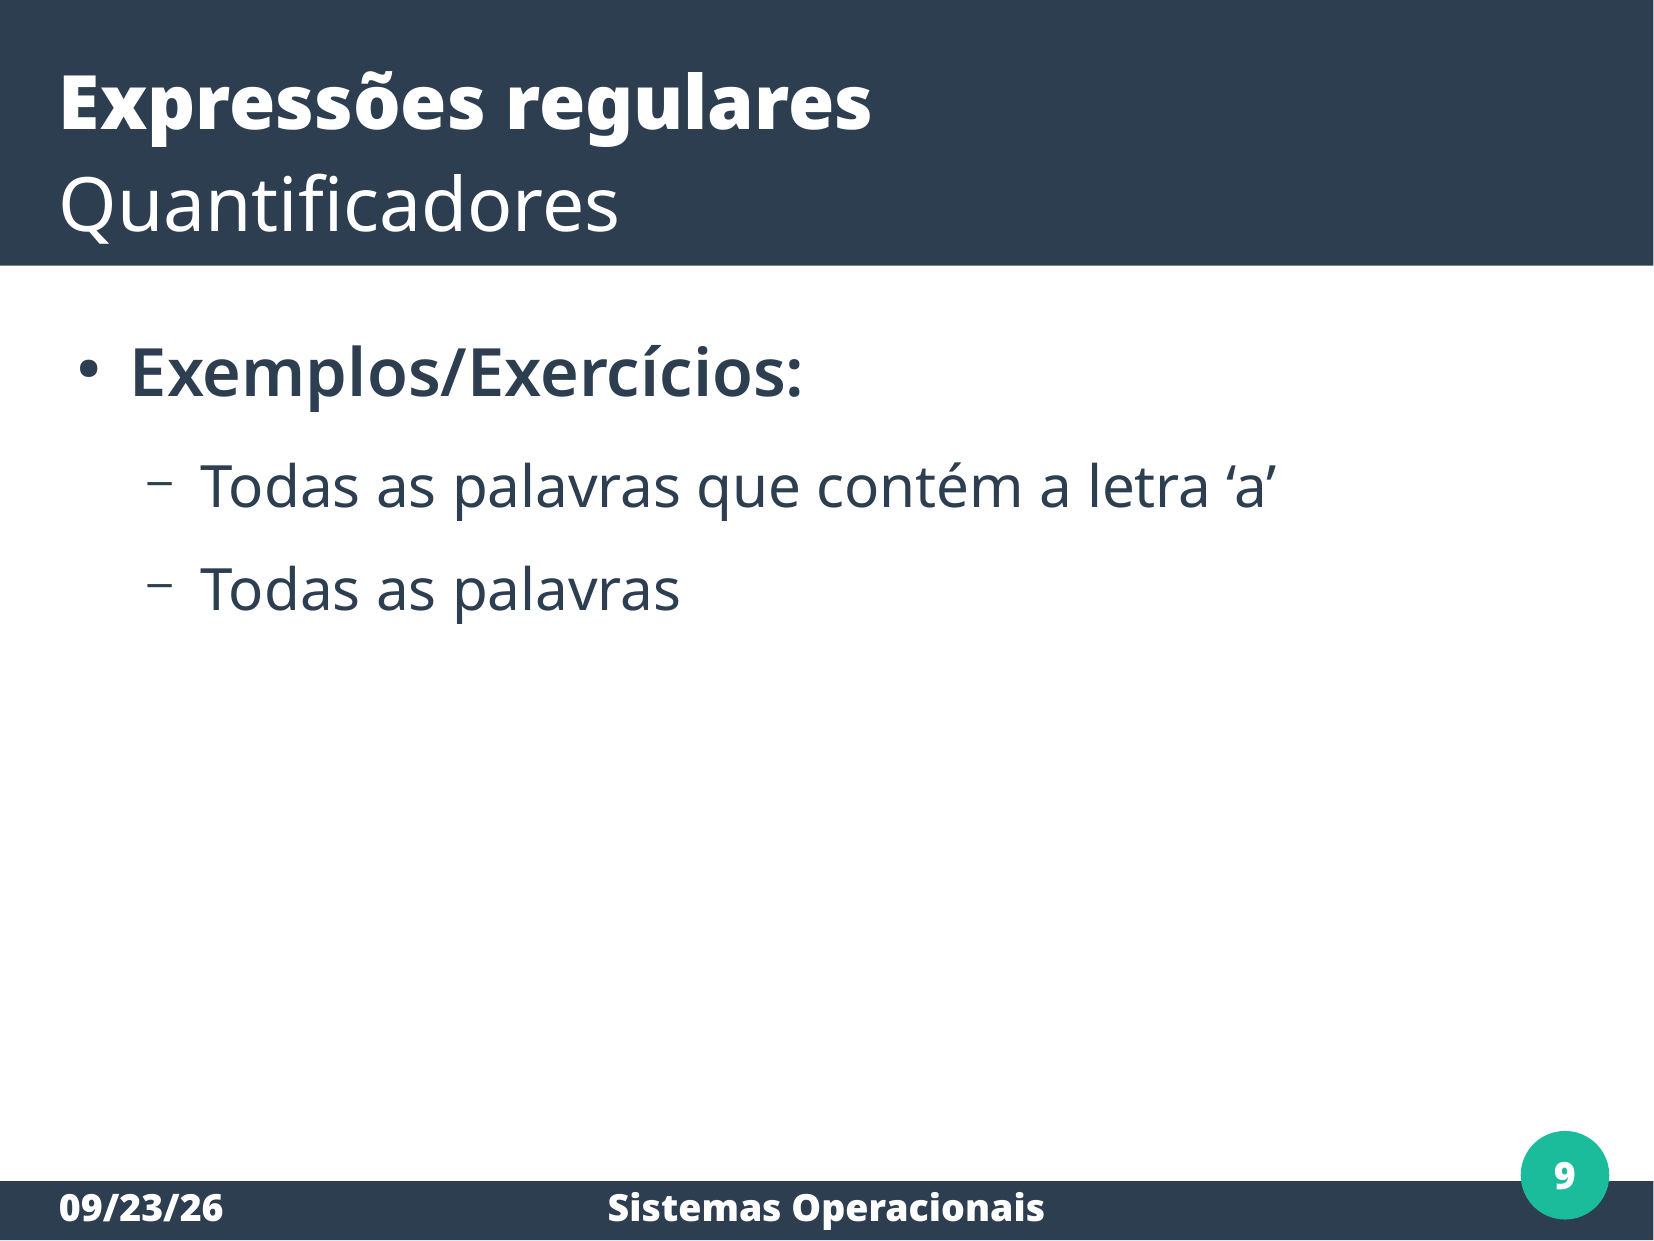

# Expressões regulares Quantificadores
Exemplos/Exercícios:
Todas as palavras que contém a letra ‘a’
Todas as palavras
9
Sistemas Operacionais